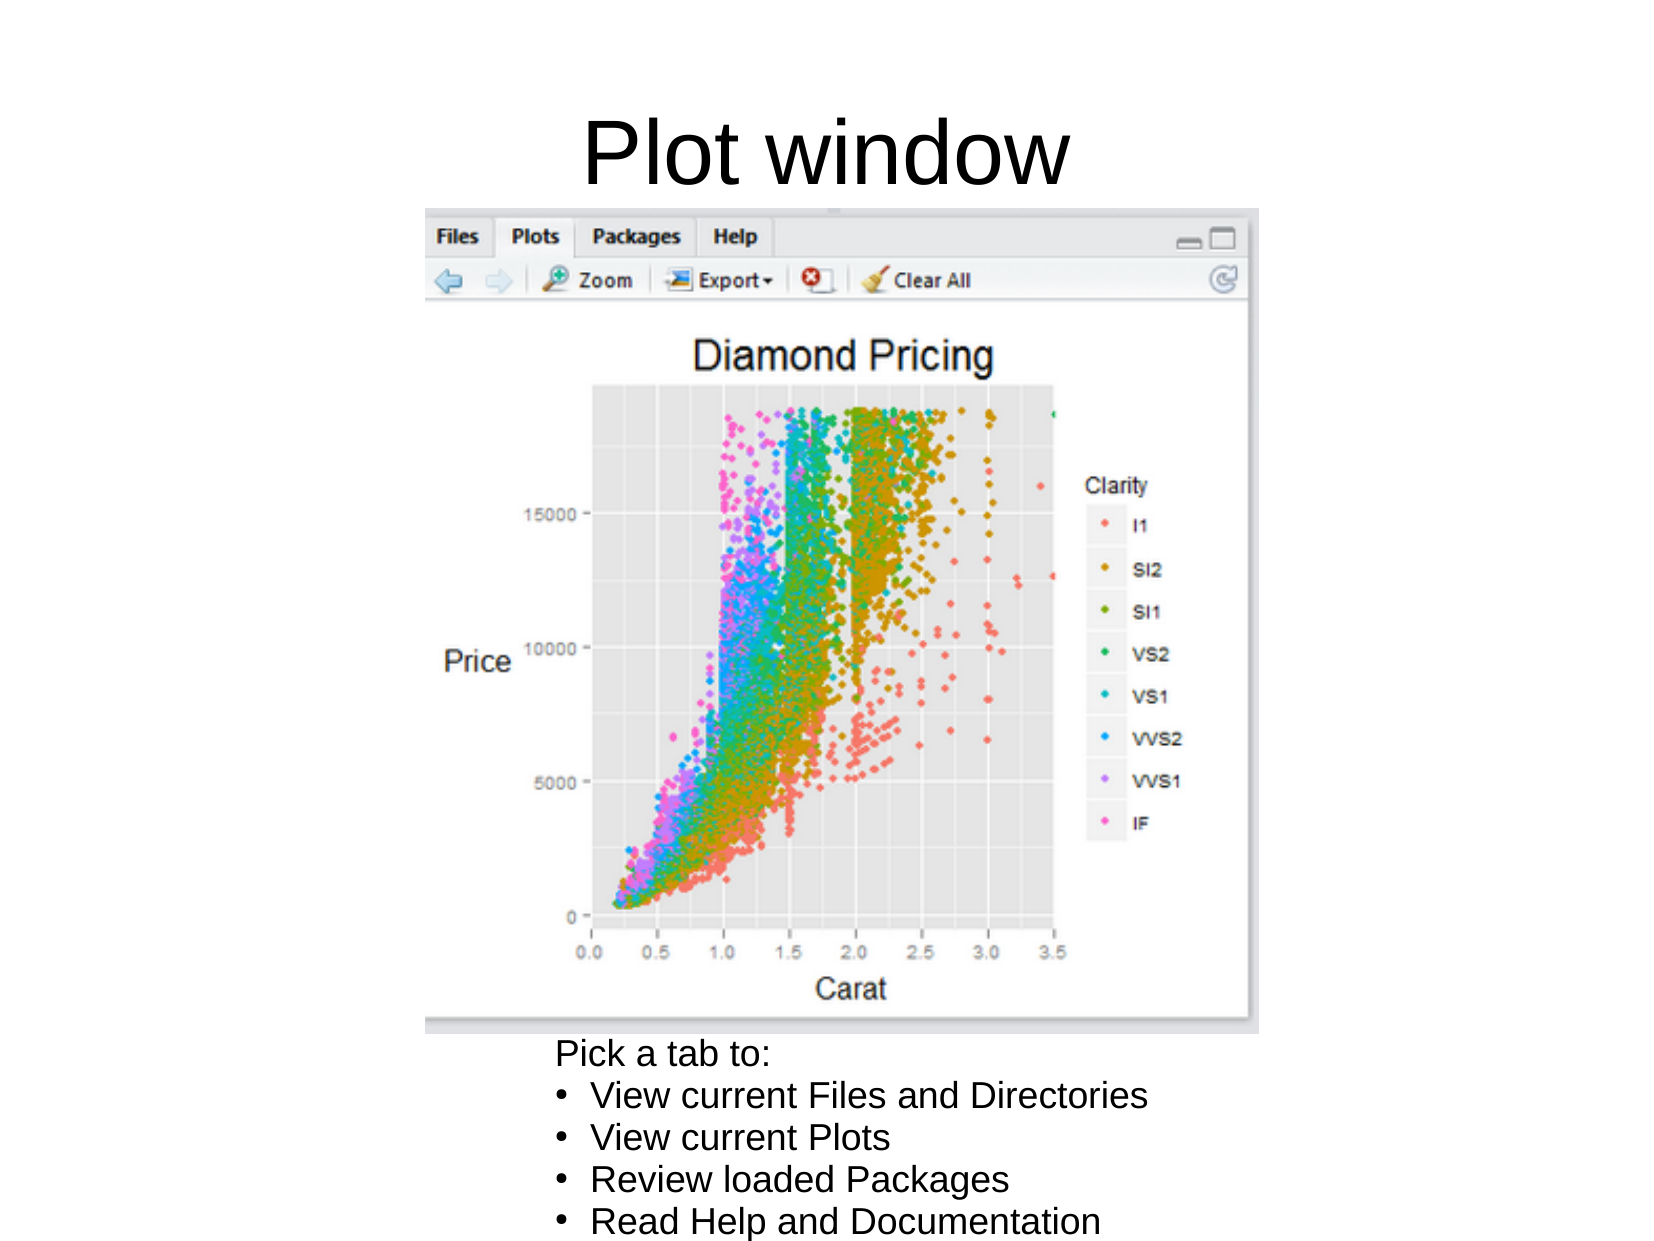

# Plot window
Pick a tab to:
View current Files and Directories
View current Plots
Review loaded Packages
Read Help and Documentation